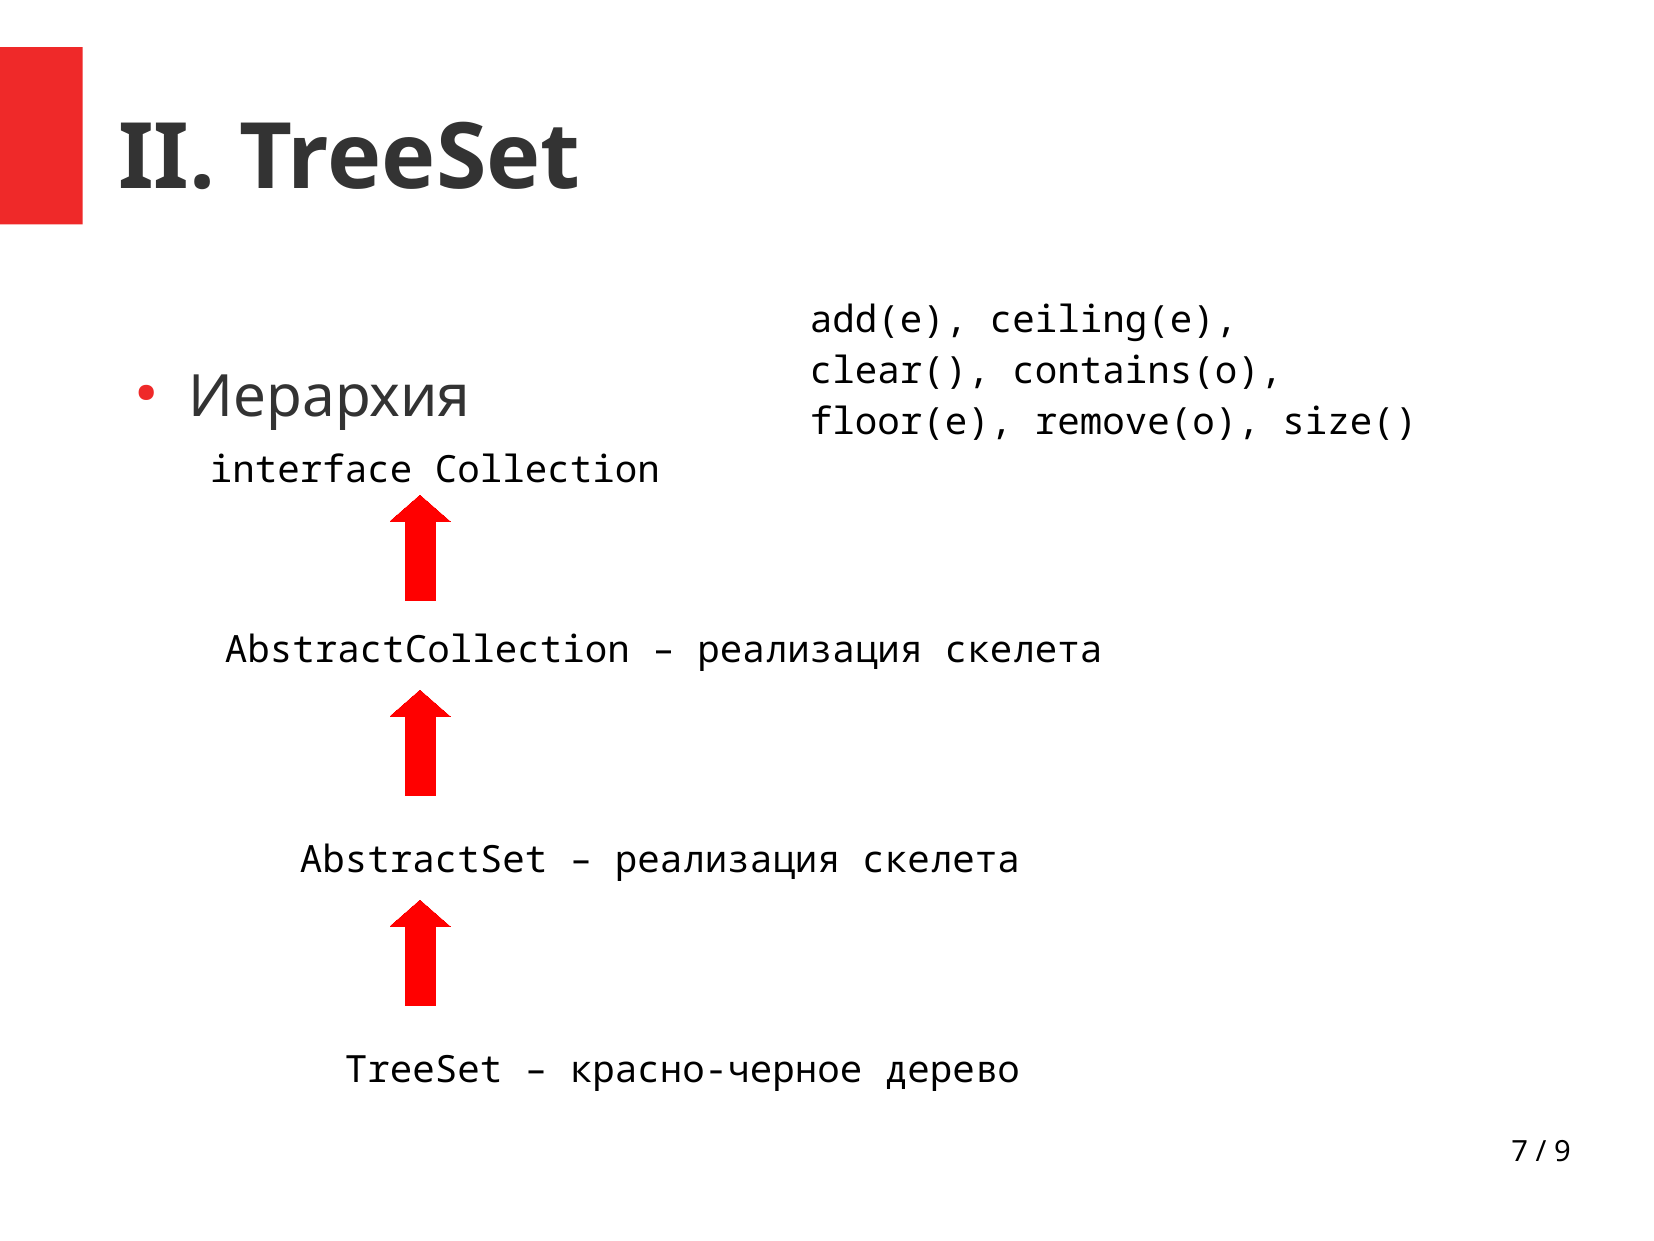

# II. TreeSet
add(e), ceiling(e), clear(), contains(o), floor(e), remove(o), size()
Иерархия
interface Collection
AbstractCollection – реализация скелета
AbstractSet – реализация скелета
TreeSet – красно-черное дерево
7